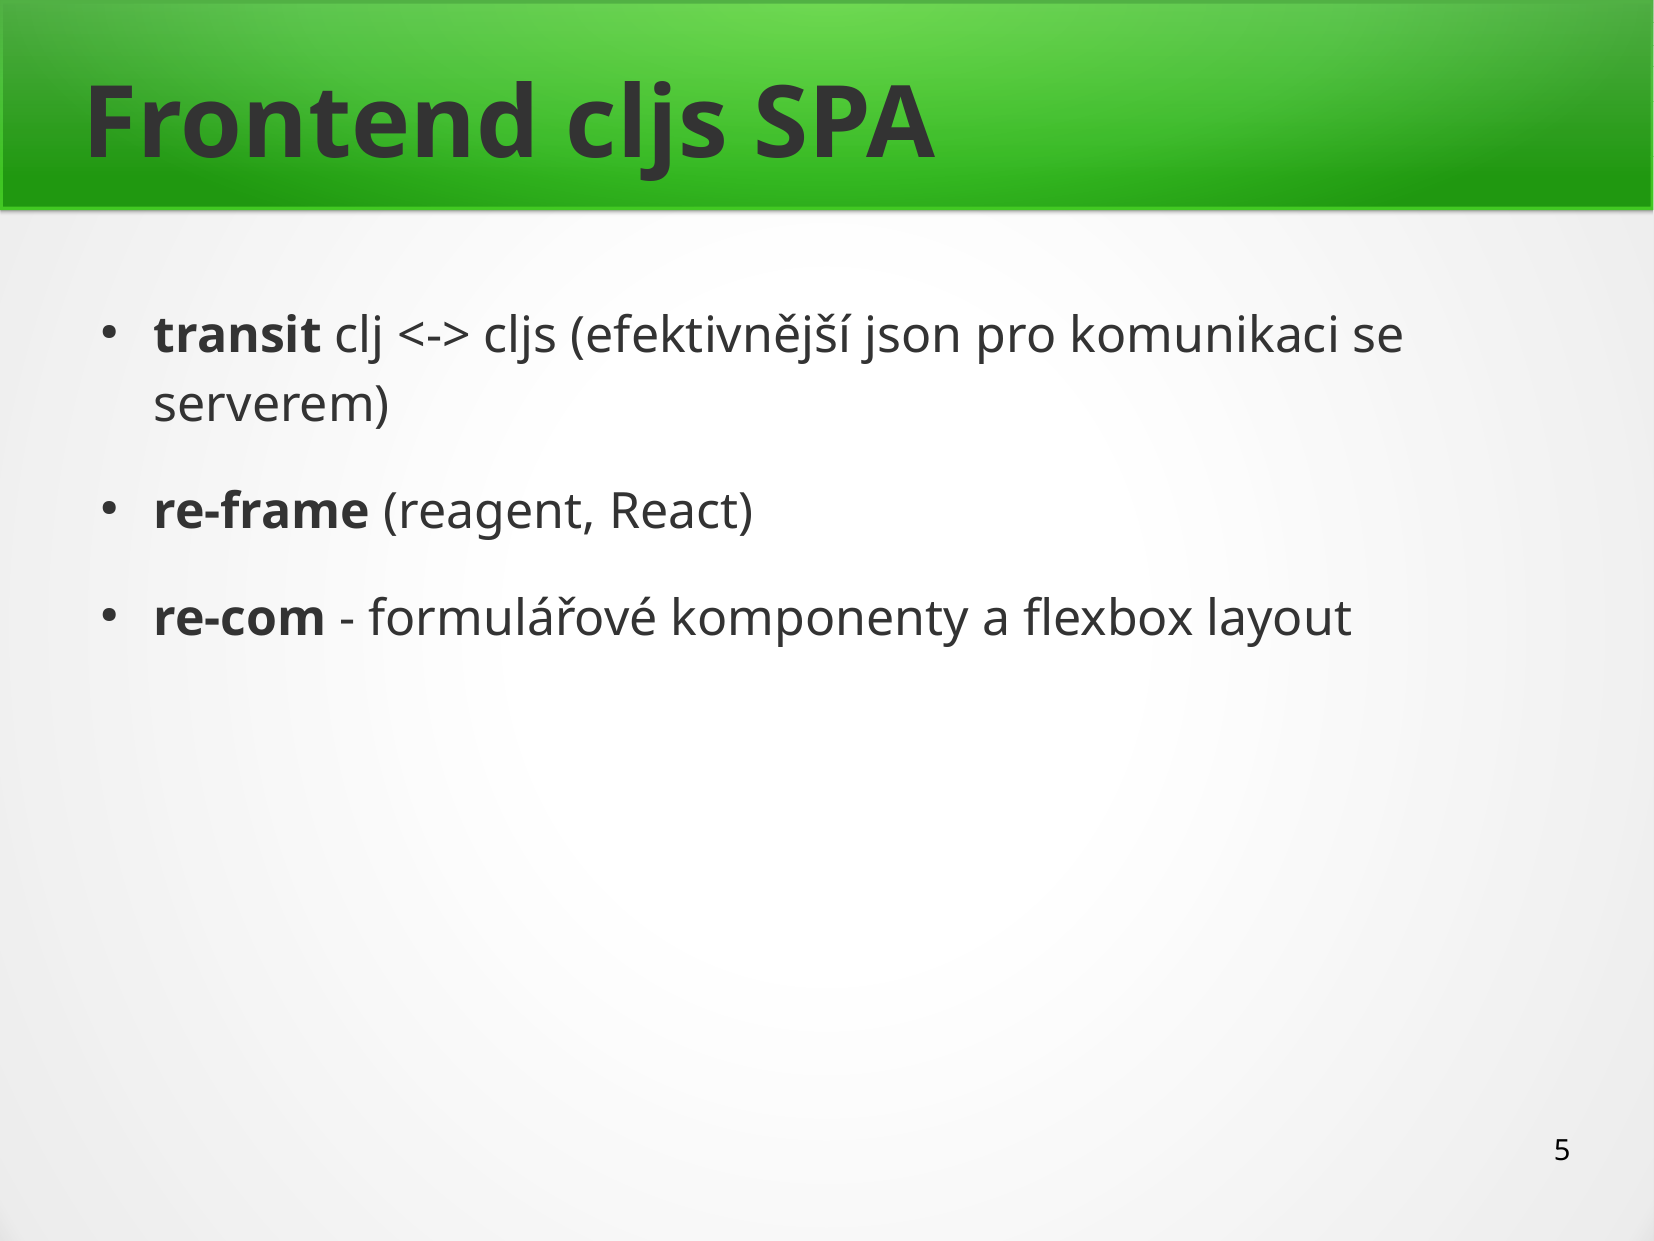

# Frontend cljs SPA
transit clj <-> cljs (efektivnější json pro komunikaci se serverem)
re-frame (reagent, React)
re-com - formulářové komponenty a flexbox layout
5